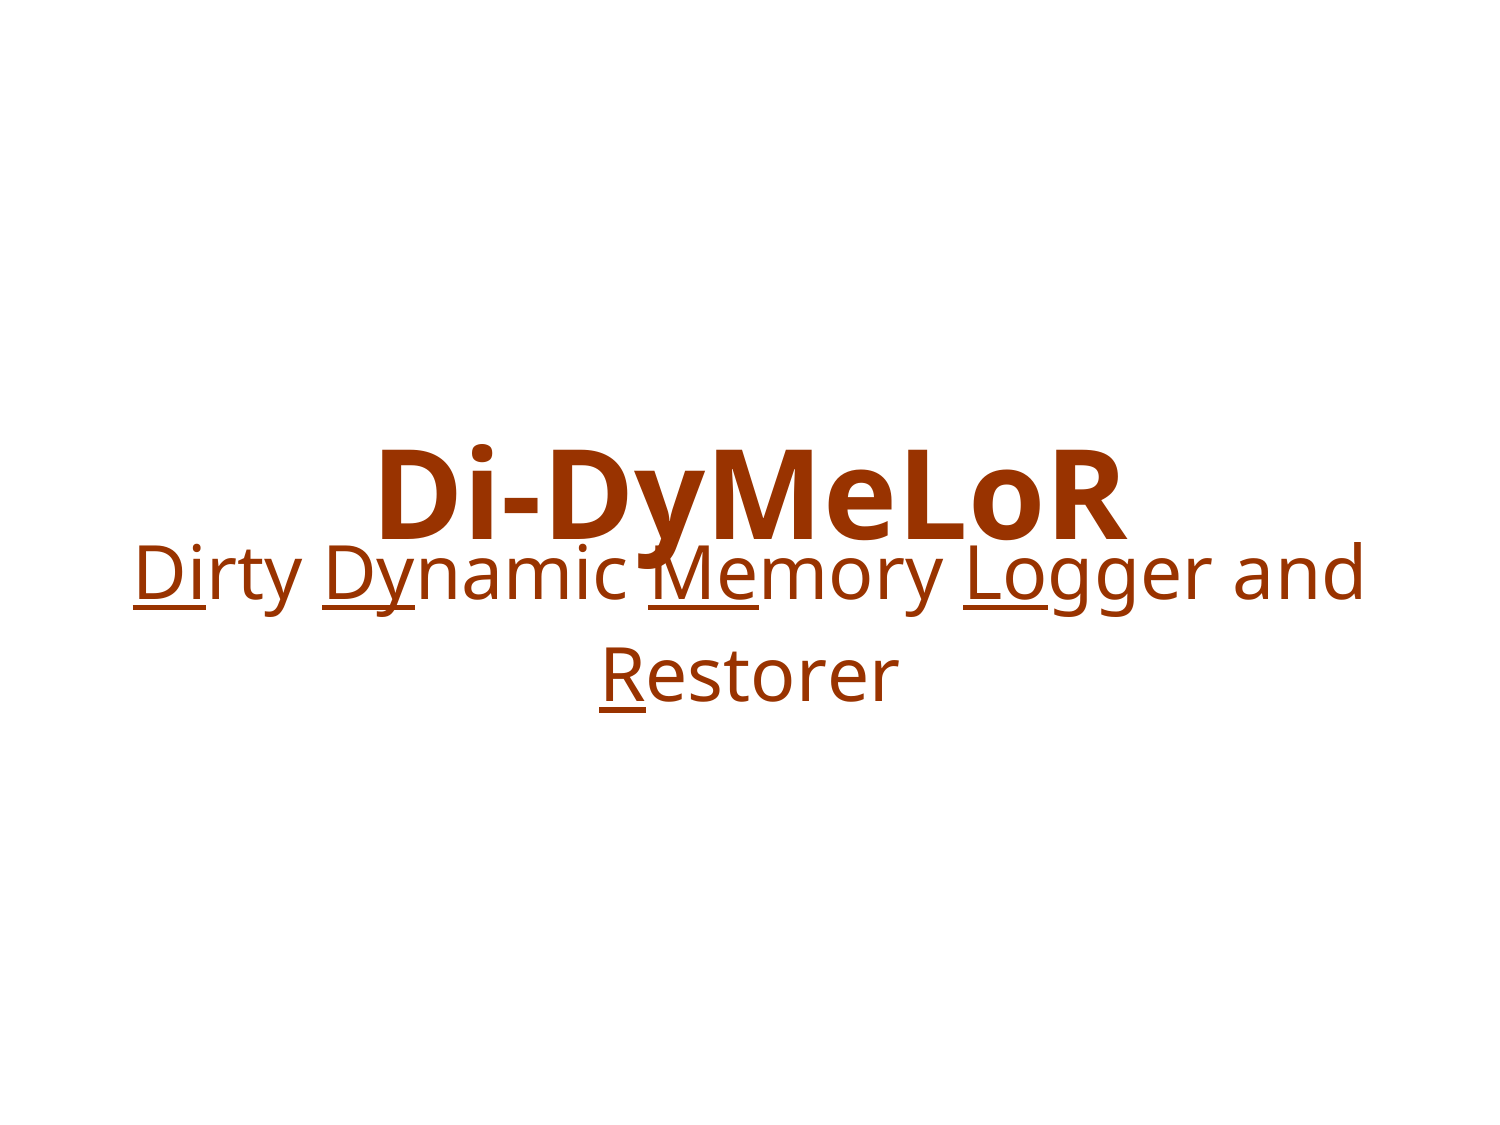

# Di-DyMeLoR
Dirty Dynamic Memory Logger and Restorer